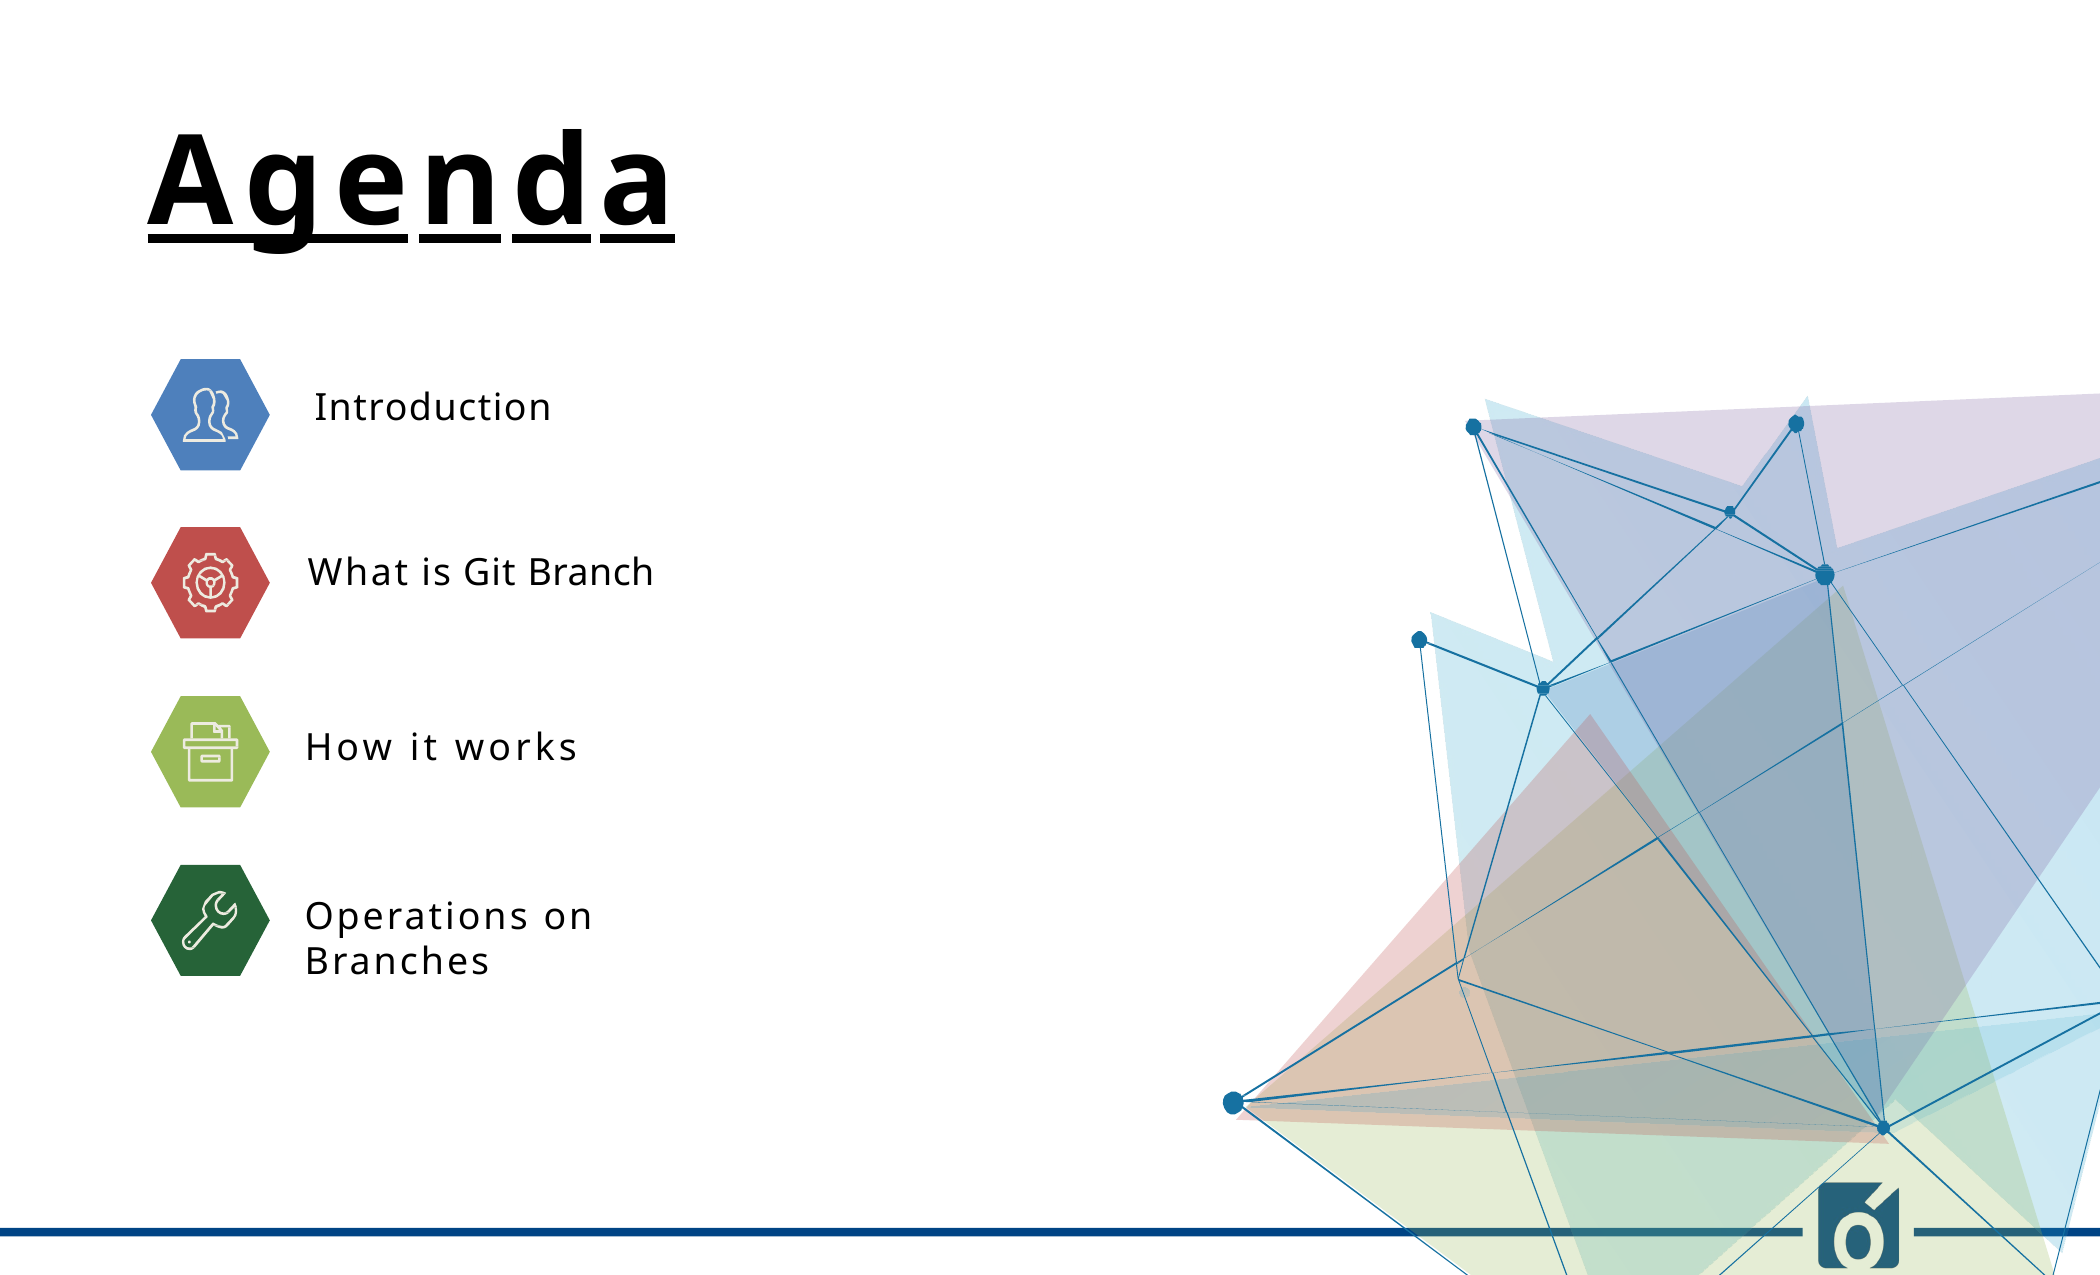

# Agenda
Introduction
What is Git Branch
How it works
Operations on Branches